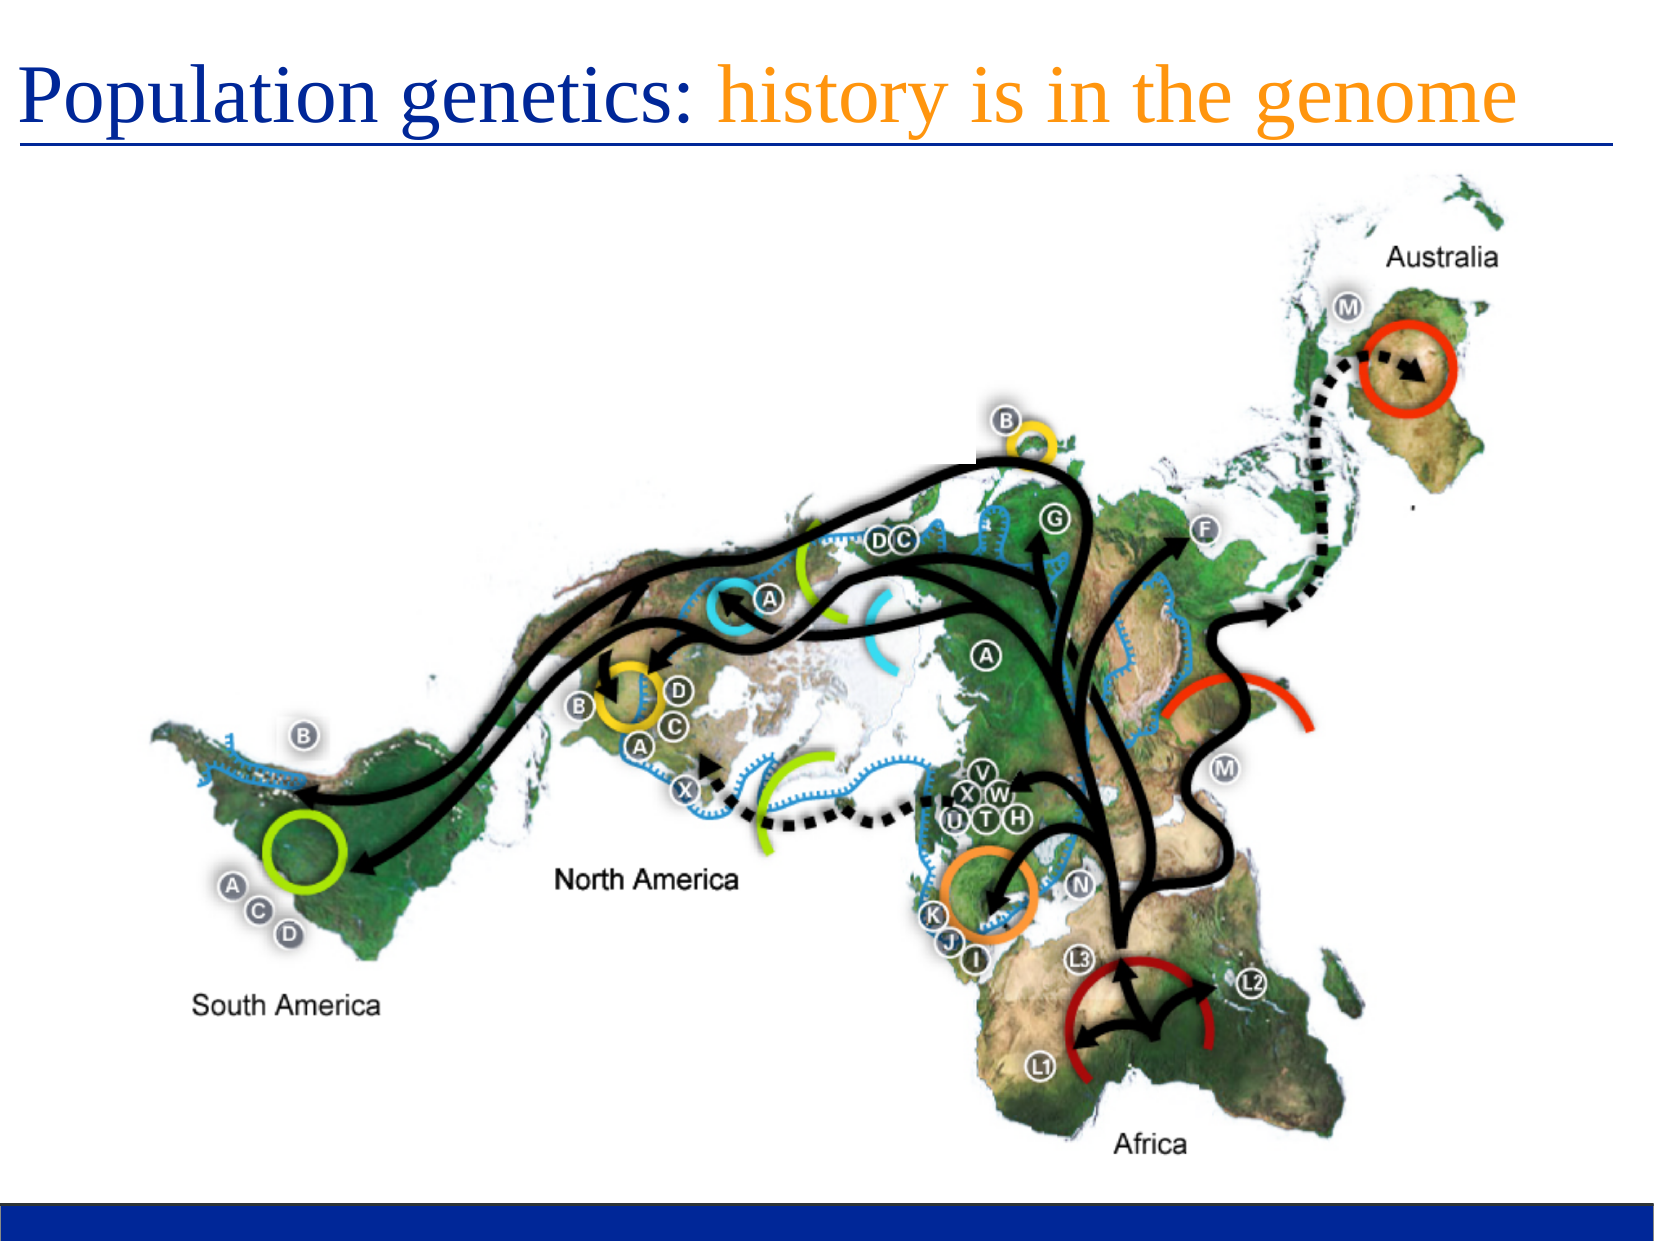

# Population genetics: history is in the genome